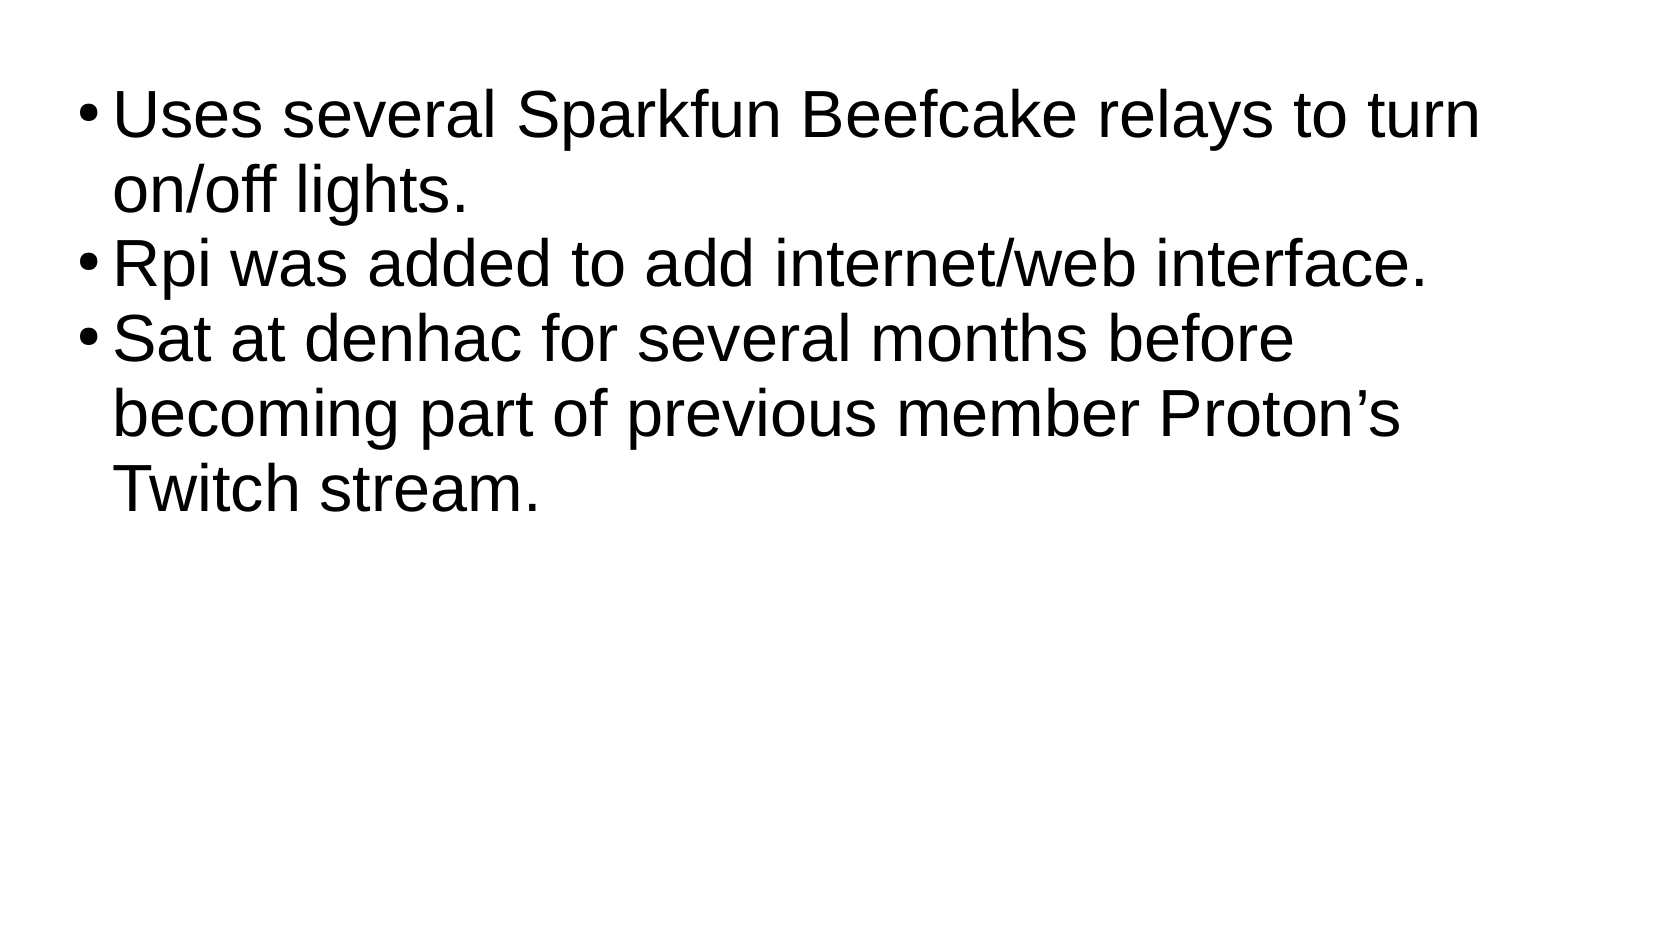

# Uses several Sparkfun Beefcake relays to turn on/off lights.
Rpi was added to add internet/web interface.
Sat at denhac for several months before becoming part of previous member Proton’s Twitch stream.